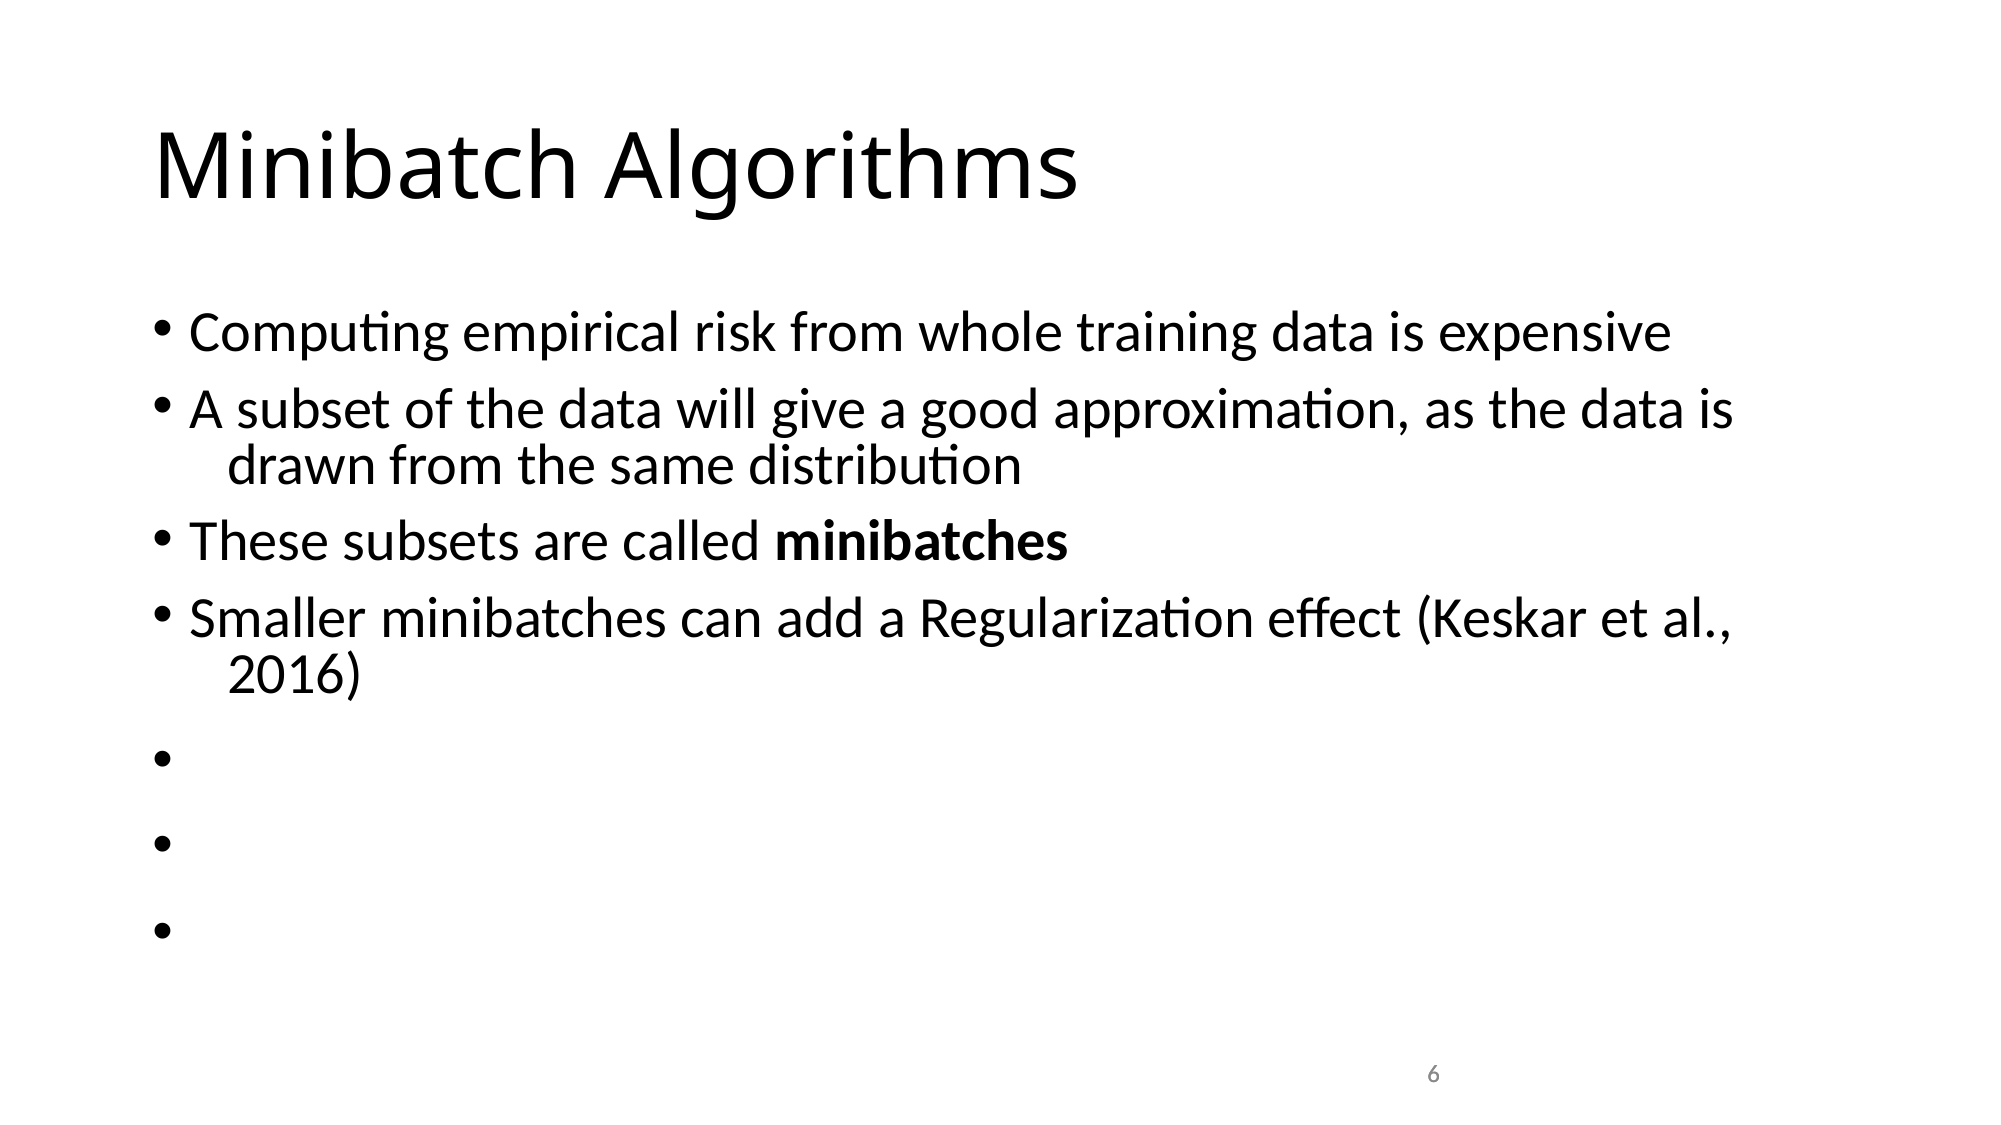

# Minibatch Algorithms
Computing empirical risk from whole training data is expensive
A subset of the data will give a good approximation, as the data is drawn from the same distribution
These subsets are called minibatches
Smaller minibatches can add a Regularization effect (Keskar et al., 2016)
6
6